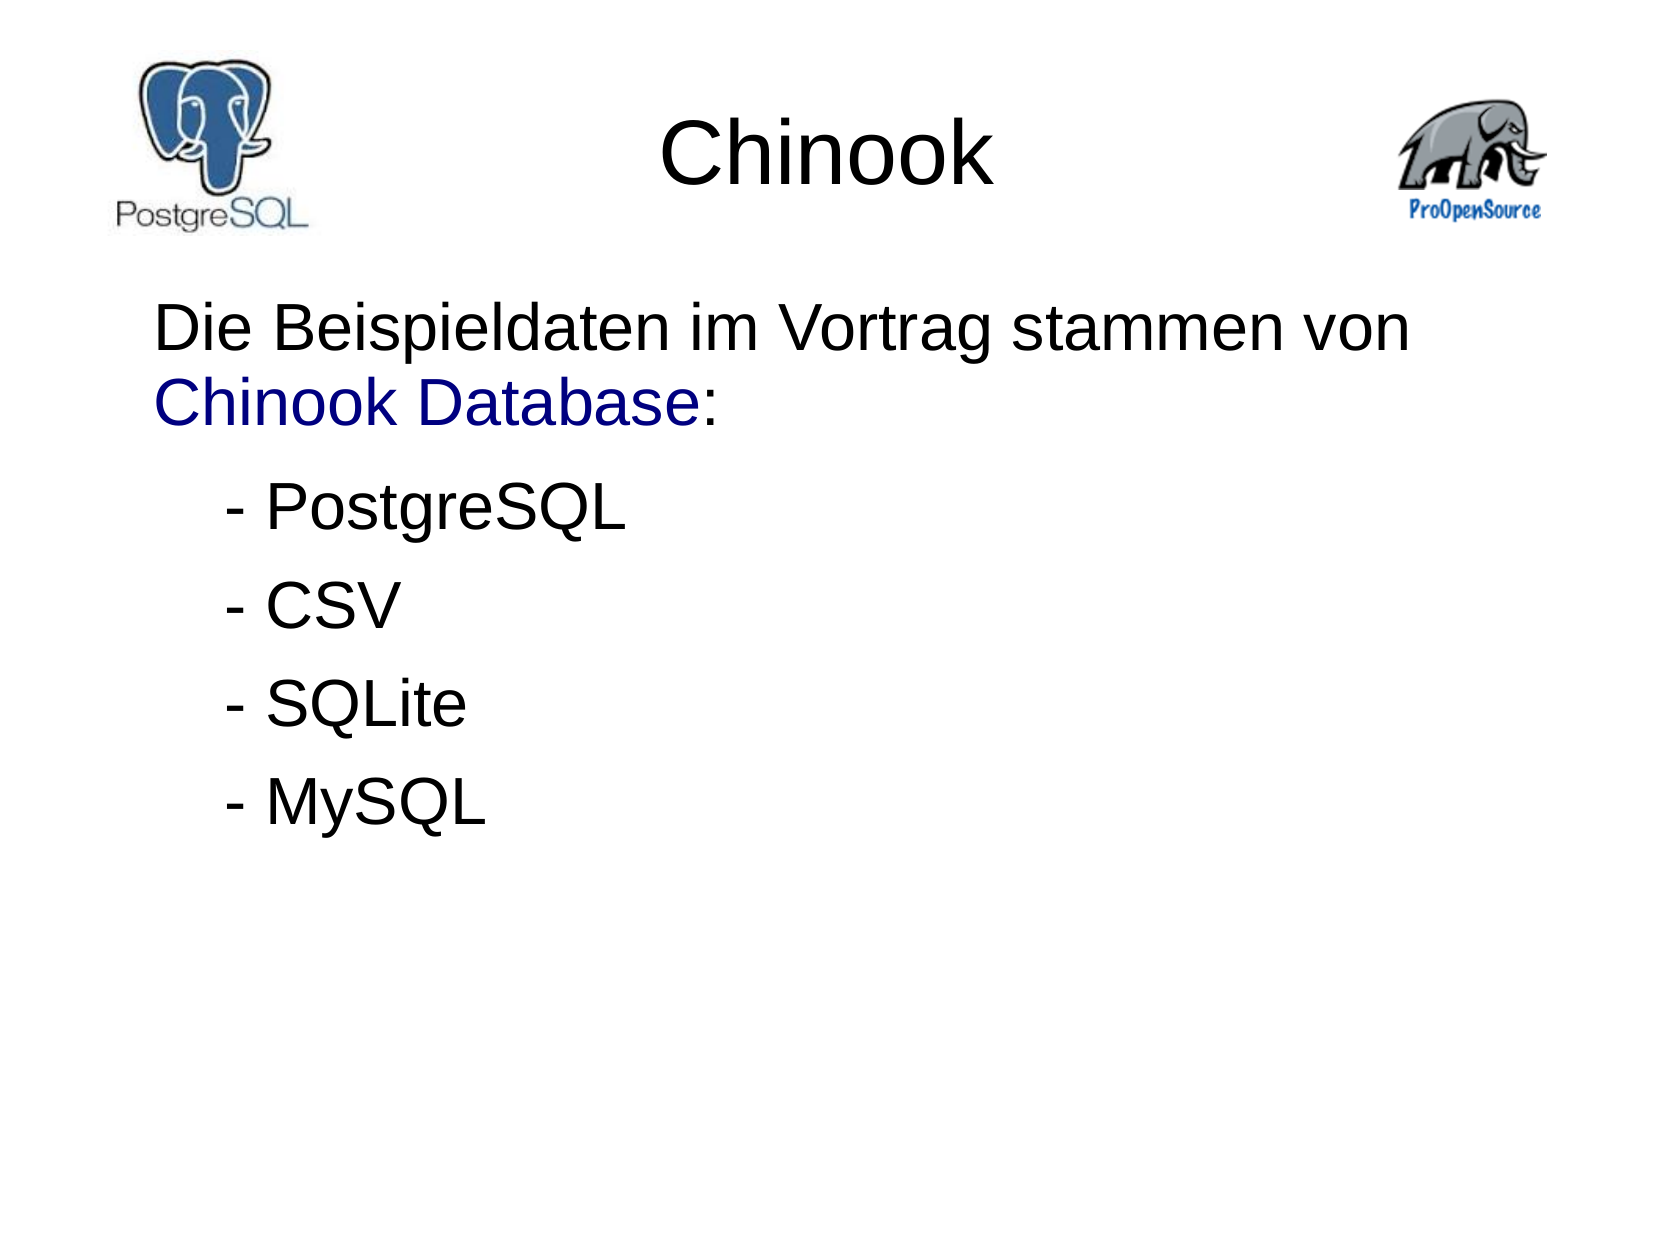

# Chinook
Die Beispieldaten im Vortrag stammen von Chinook Database:
- PostgreSQL
- CSV
- SQLite
- MySQL